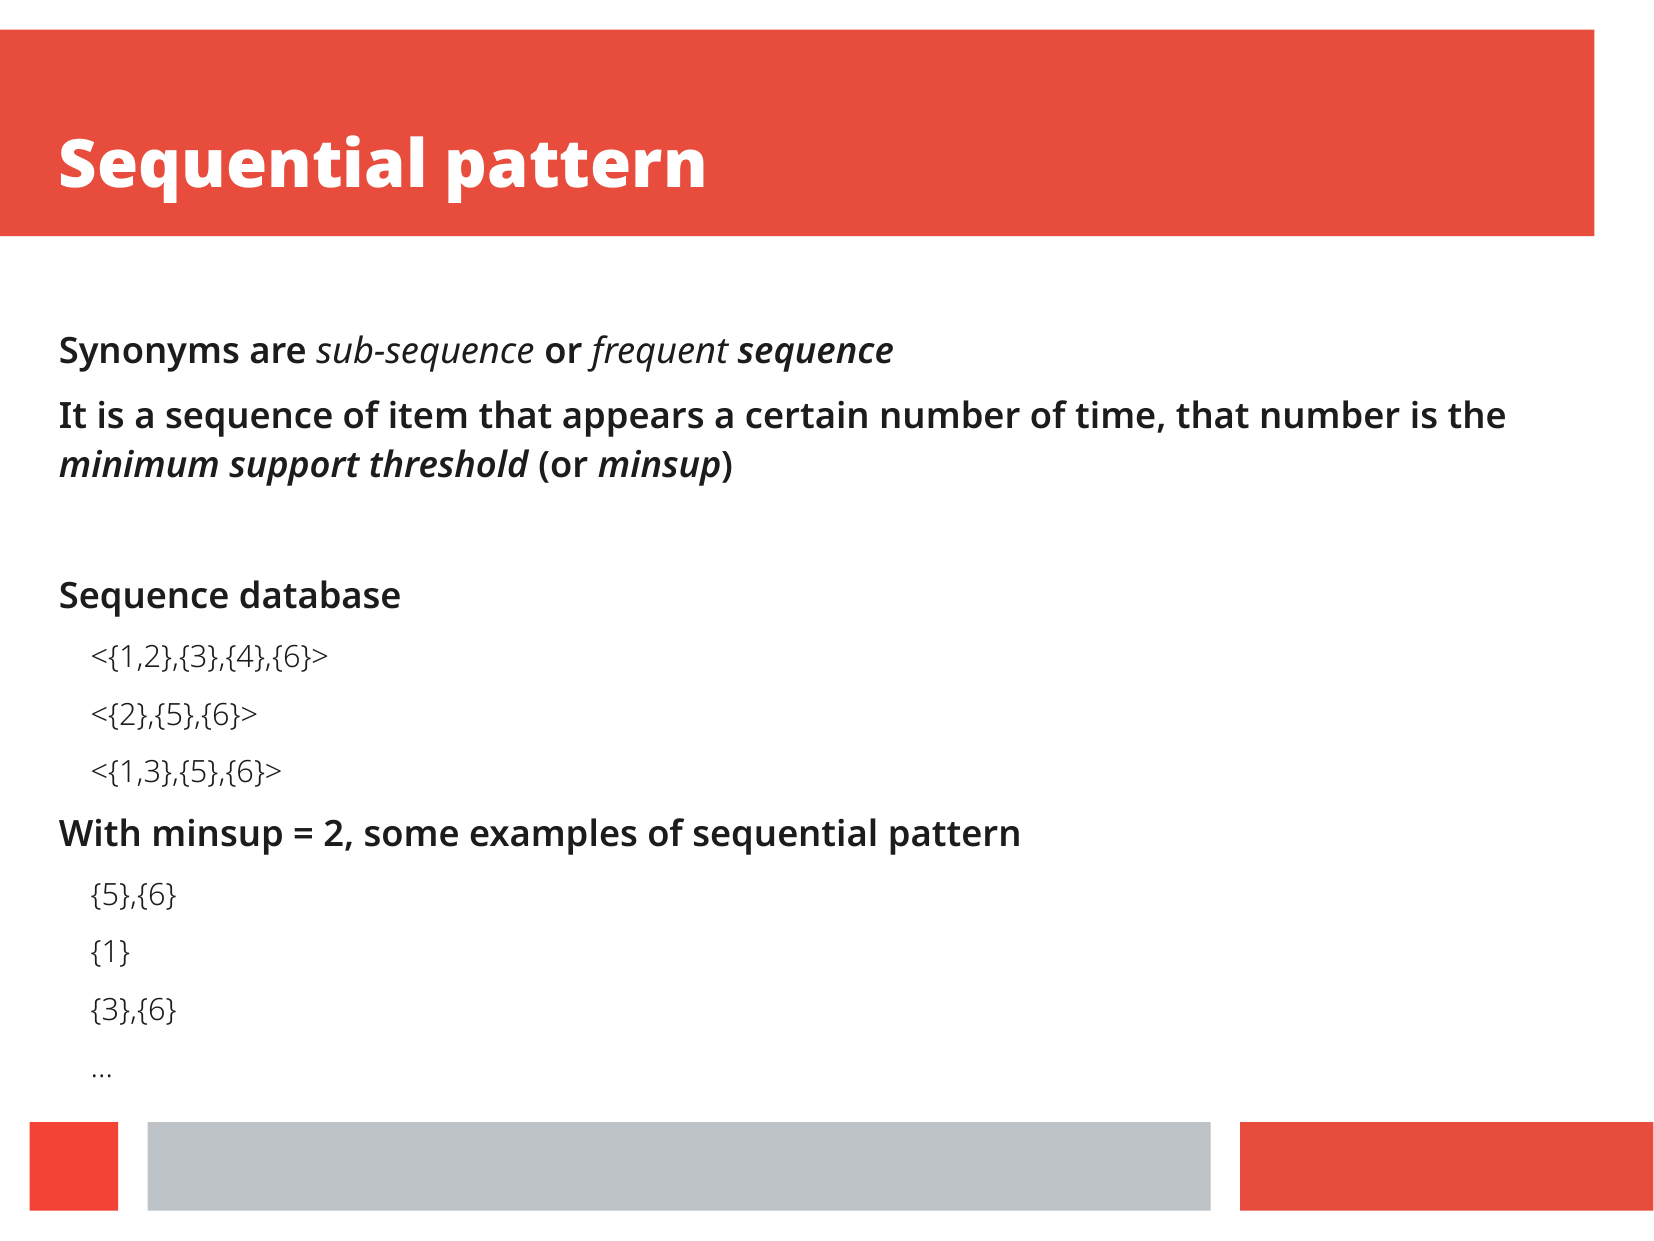

# Sequential pattern
Synonyms are sub-sequence or frequent sequence
It is a sequence of item that appears a certain number of time, that number is the minimum support threshold (or minsup)
Sequence database
<{1,2},{3},{4},{6}>
<{2},{5},{6}>
<{1,3},{5},{6}>
With minsup = 2, some examples of sequential pattern
{5},{6}
{1}
{3},{6}
…